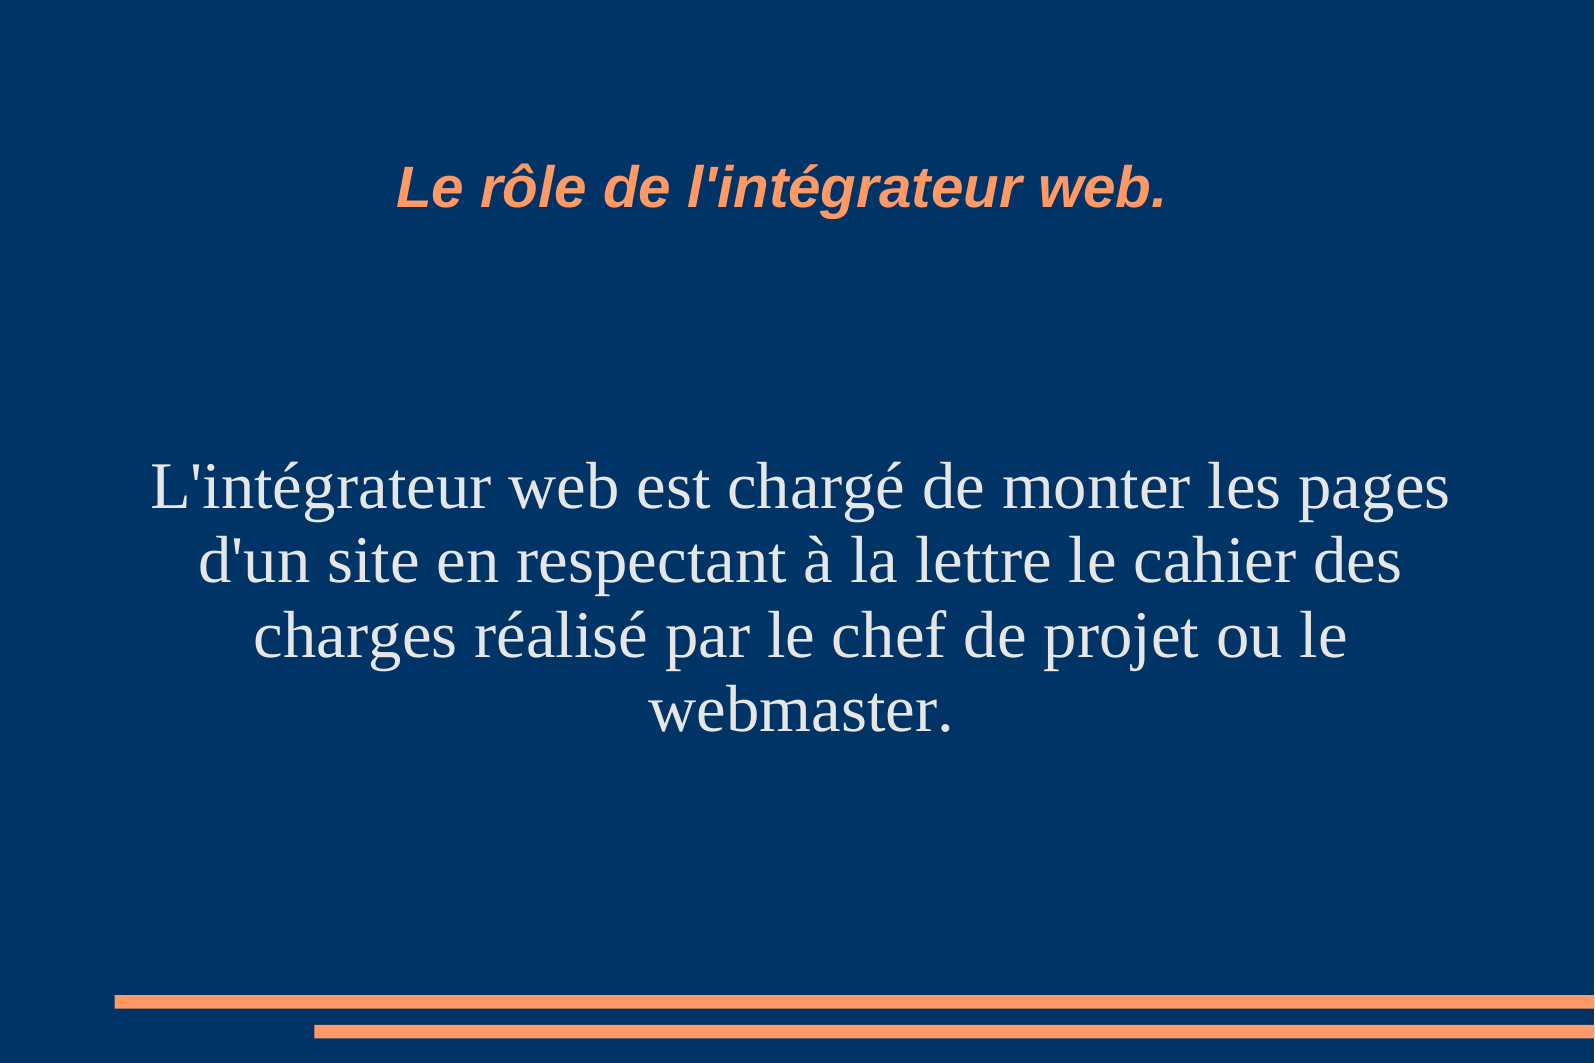

# Le rôle de l'intégrateur web.
L'intégrateur web est chargé de monter les pages d'un site en respectant à la lettre le cahier des charges réalisé par le chef de projet ou le webmaster.